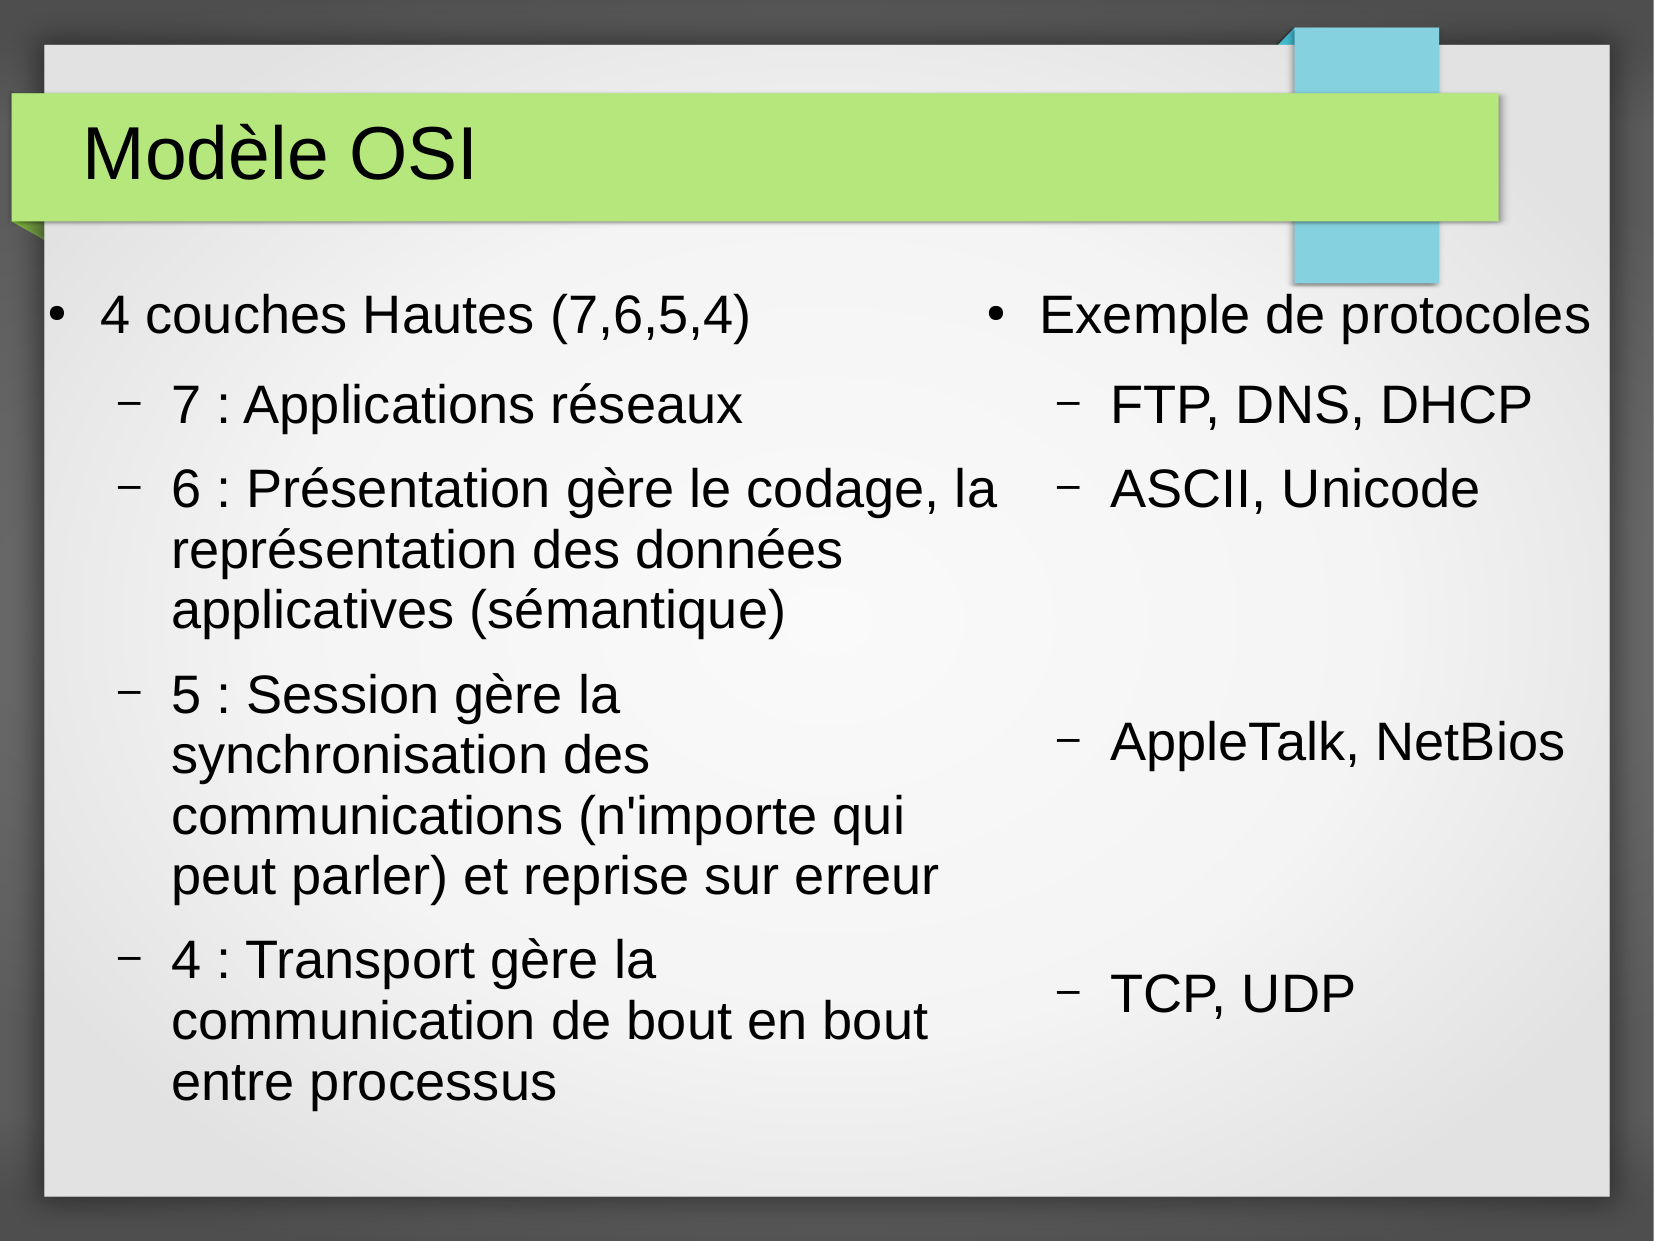

# Modèle OSI
4 couches Hautes (7,6,5,4)
7 : Applications réseaux
6 : Présentation gère le codage, la représentation des données applicatives (sémantique)
5 : Session gère la synchronisation des communications (n'importe qui peut parler) et reprise sur erreur
4 : Transport gère la communication de bout en bout entre processus
Exemple de protocoles
FTP, DNS, DHCP
ASCII, Unicode
AppleTalk, NetBios
TCP, UDP